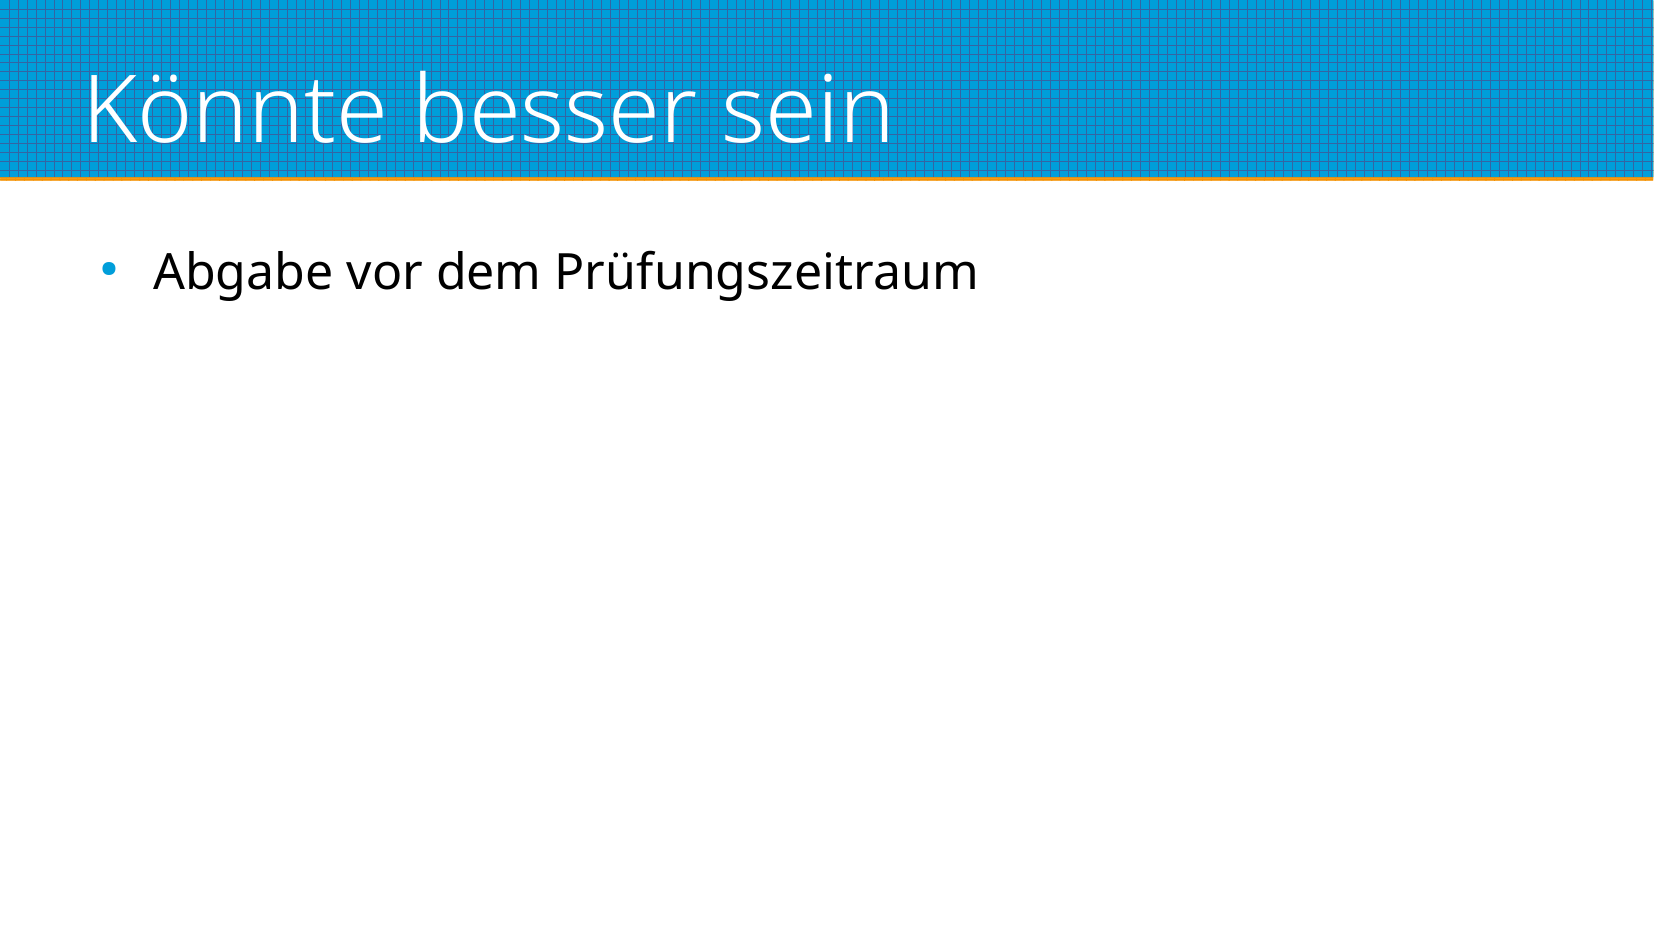

# Könnte besser sein
Abgabe vor dem Prüfungszeitraum